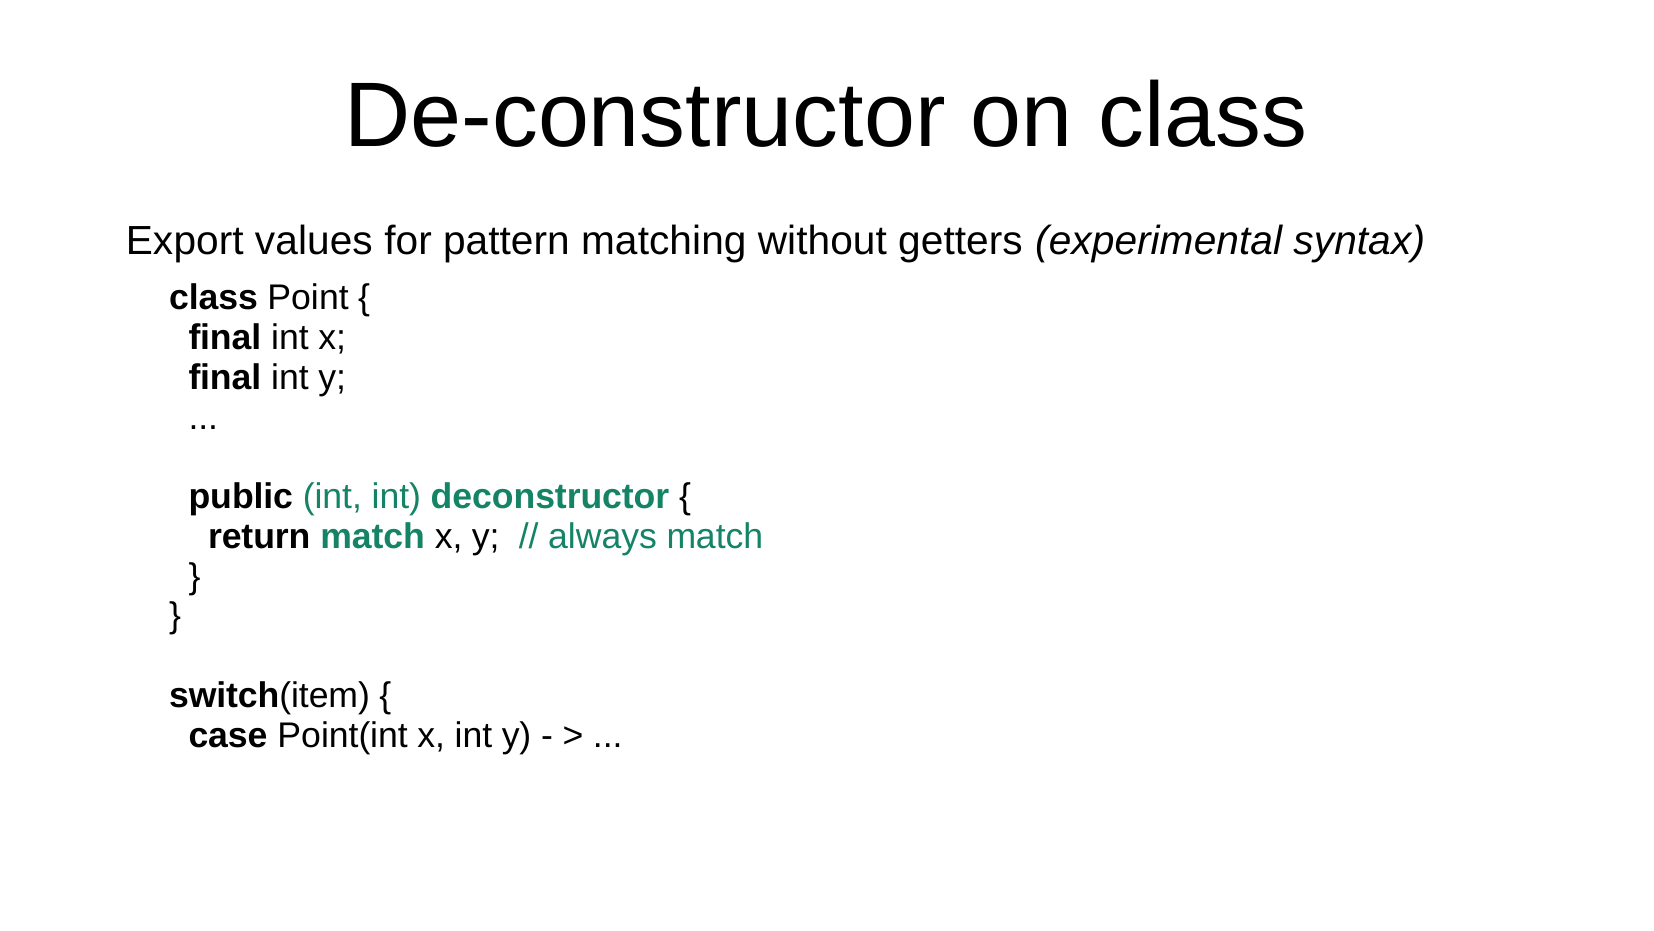

# De-constructor on class
Export values for pattern matching without getters (experimental syntax)
class Point {
 final int x;
 final int y;
 ...
 public (int, int) deconstructor {
 return match x, y; // always match
 }
}
switch(item) {
 case Point(int x, int y) - > ...